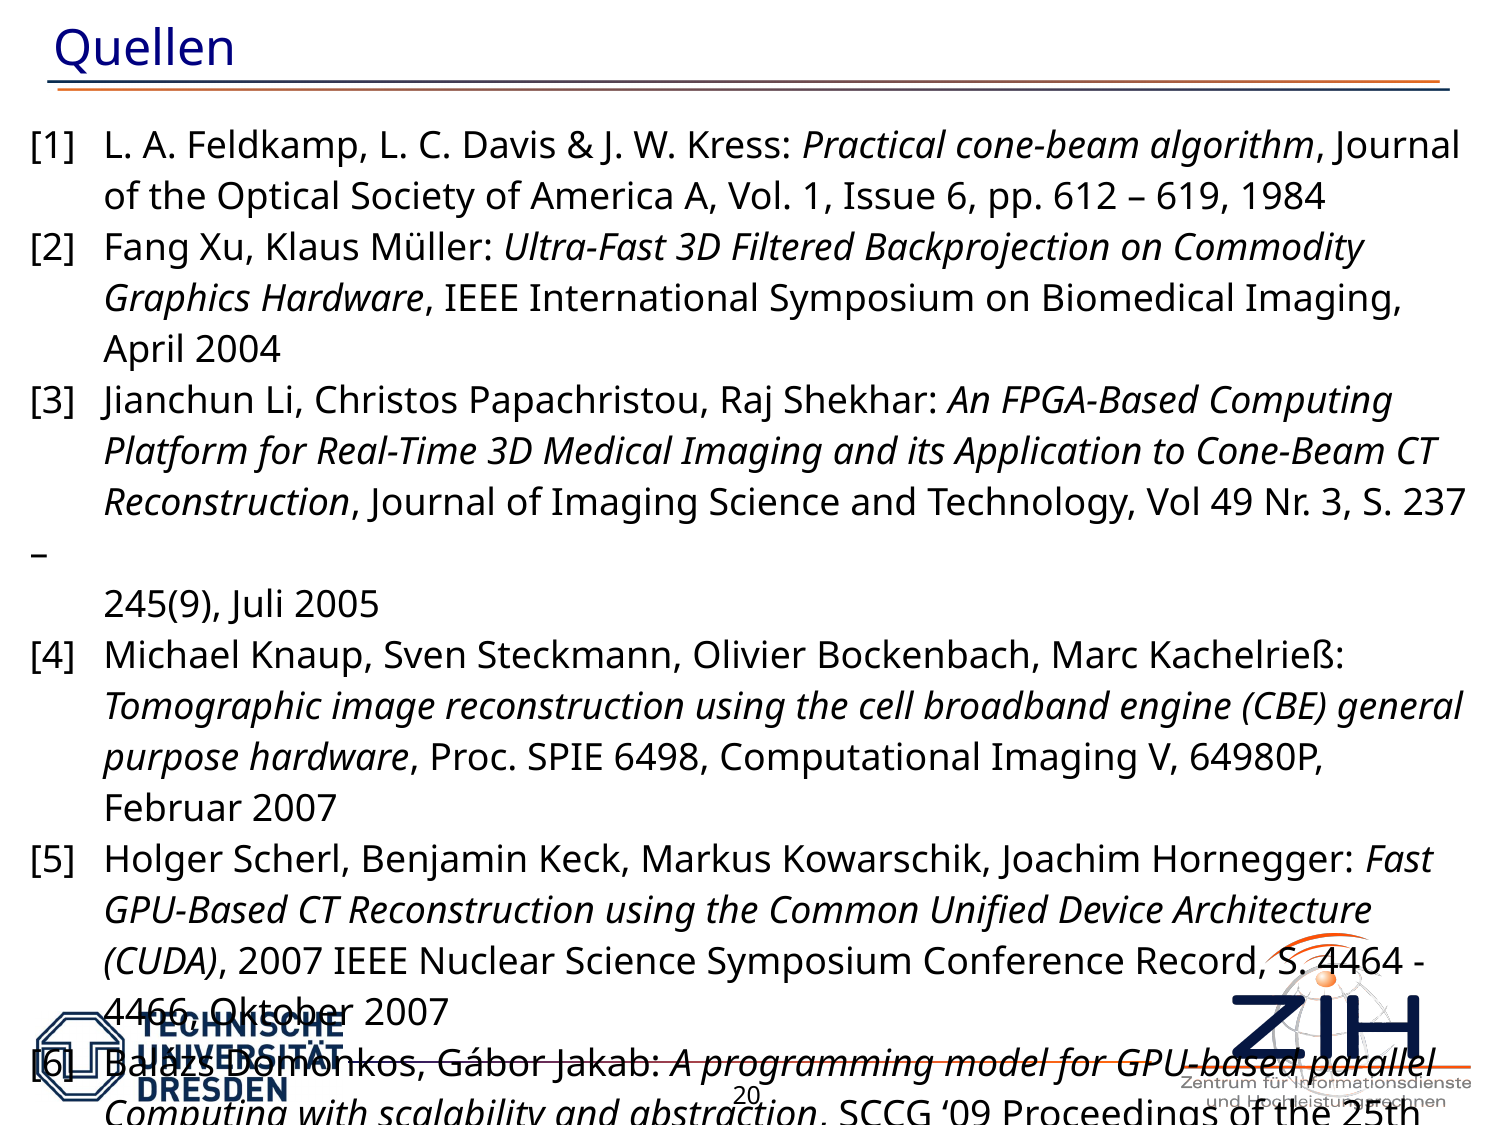

# Quellen
[1]	L. A. Feldkamp, L. C. Davis & J. W. Kress: Practical cone-beam algorithm, Journal
	of the Optical Society of America A, Vol. 1, Issue 6, pp. 612 – 619, 1984
[2]	Fang Xu, Klaus Müller: Ultra-Fast 3D Filtered Backprojection on Commodity
	Graphics Hardware, IEEE International Symposium on Biomedical Imaging,
	April 2004
[3]	Jianchun Li, Christos Papachristou, Raj Shekhar: An FPGA-Based Computing
	Platform for Real-Time 3D Medical Imaging and its Application to Cone-Beam CT
	Reconstruction, Journal of Imaging Science and Technology, Vol 49 Nr. 3, S. 237 –
	245(9), Juli 2005
[4]	Michael Knaup, Sven Steckmann, Olivier Bockenbach, Marc Kachelrieß:
	Tomographic image reconstruction using the cell broadband engine (CBE) general
	purpose hardware, Proc. SPIE 6498, Computational Imaging V, 64980P,
	Februar 2007
[5]	Holger Scherl, Benjamin Keck, Markus Kowarschik, Joachim Hornegger: Fast
	GPU-Based CT Reconstruction using the Common Unified Device Architecture
	(CUDA), 2007 IEEE Nuclear Science Symposium Conference Record, S. 4464 -
	4466, Oktober 2007
[6]	Balázs Domonkos, Gábor Jakab: A programming model for GPU-based parallel
	Computing with scalability and abstraction, SCCG ‘09 Proceedings of the 25th
	Spring Conference on Computer Graphics, S. 103 – 111, April 2009
20